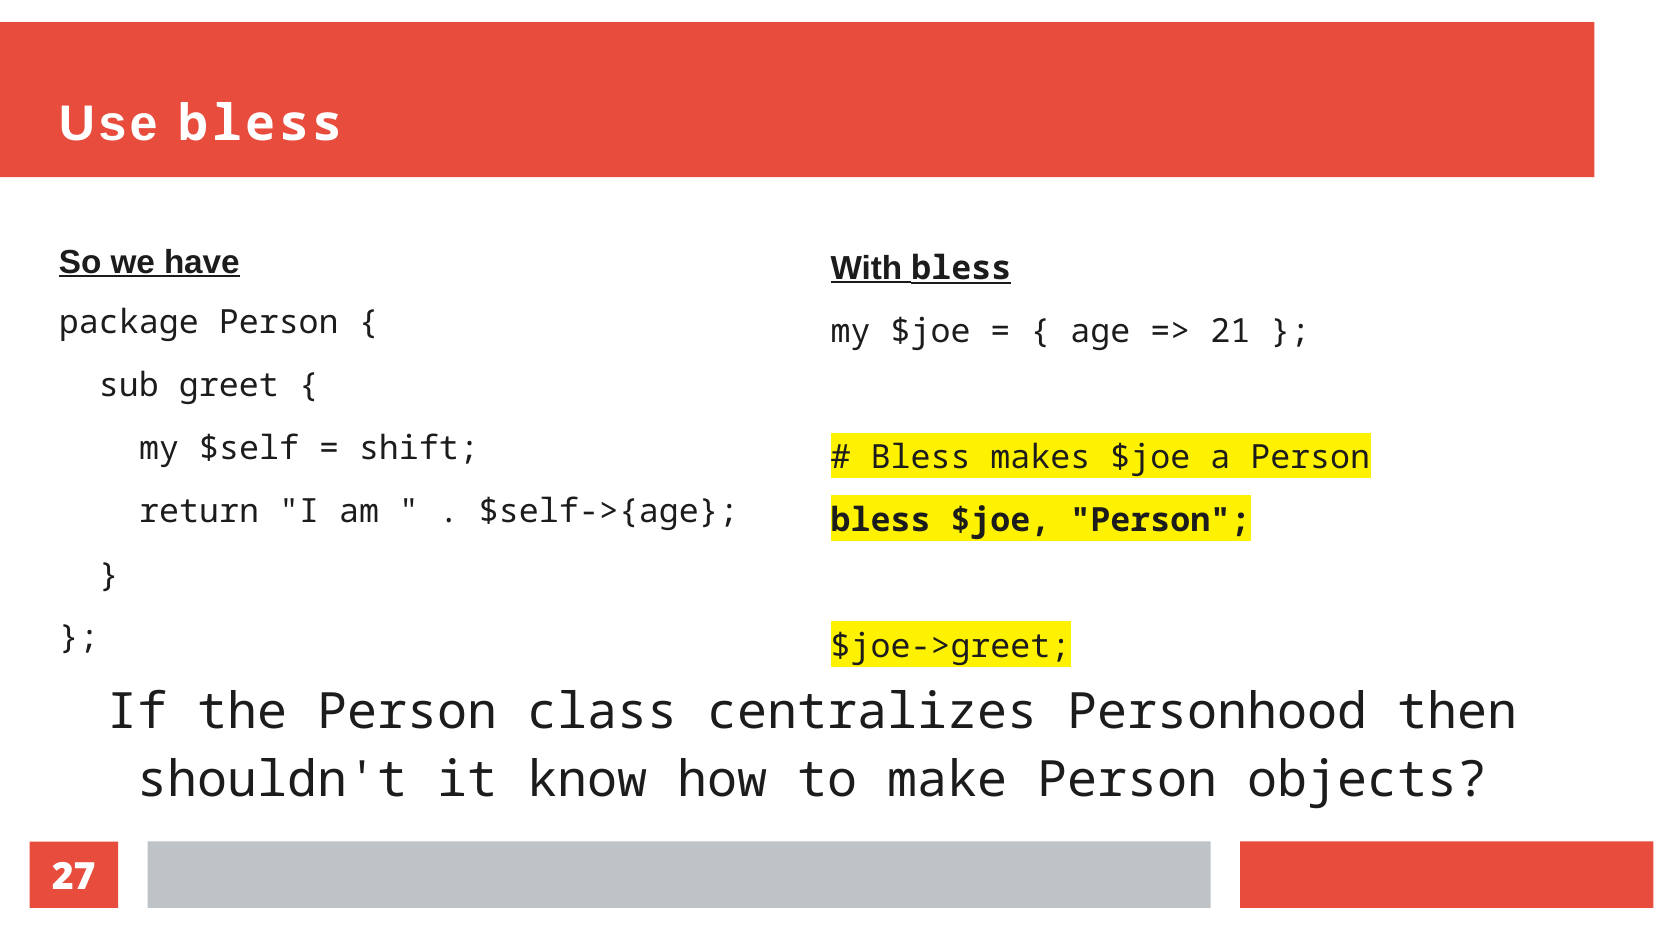

# Use bless
So we have
package Person {
 sub greet {
 my $self = shift;
 return "I am " . $self->{age};
 }
};
With bless
my $joe = { age => 21 };
# Bless makes $joe a Person
bless $joe, "Person";
$joe->greet;
If the Person class centralizes Personhood then shouldn't it know how to make Person objects?
27